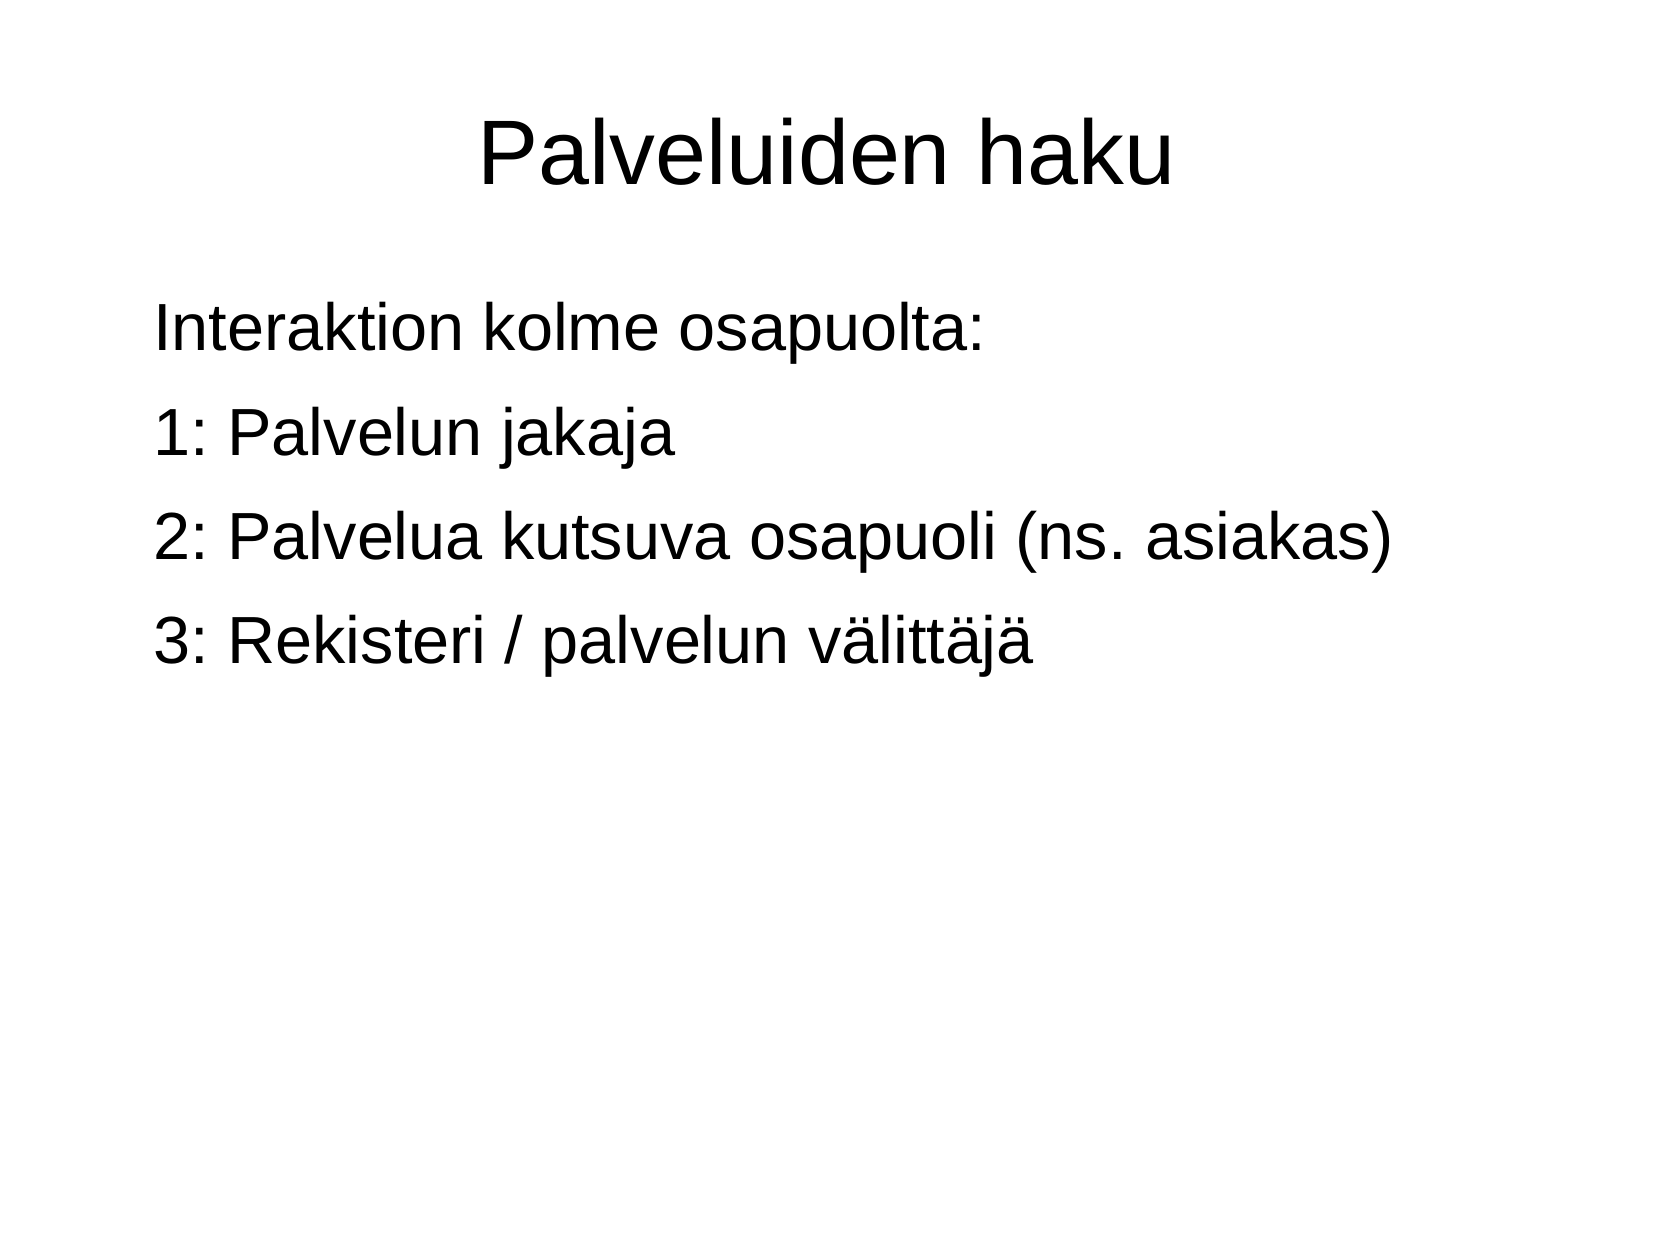

# Palveluiden haku
Interaktion kolme osapuolta:
1: Palvelun jakaja
2: Palvelua kutsuva osapuoli (ns. asiakas)
3: Rekisteri / palvelun välittäjä